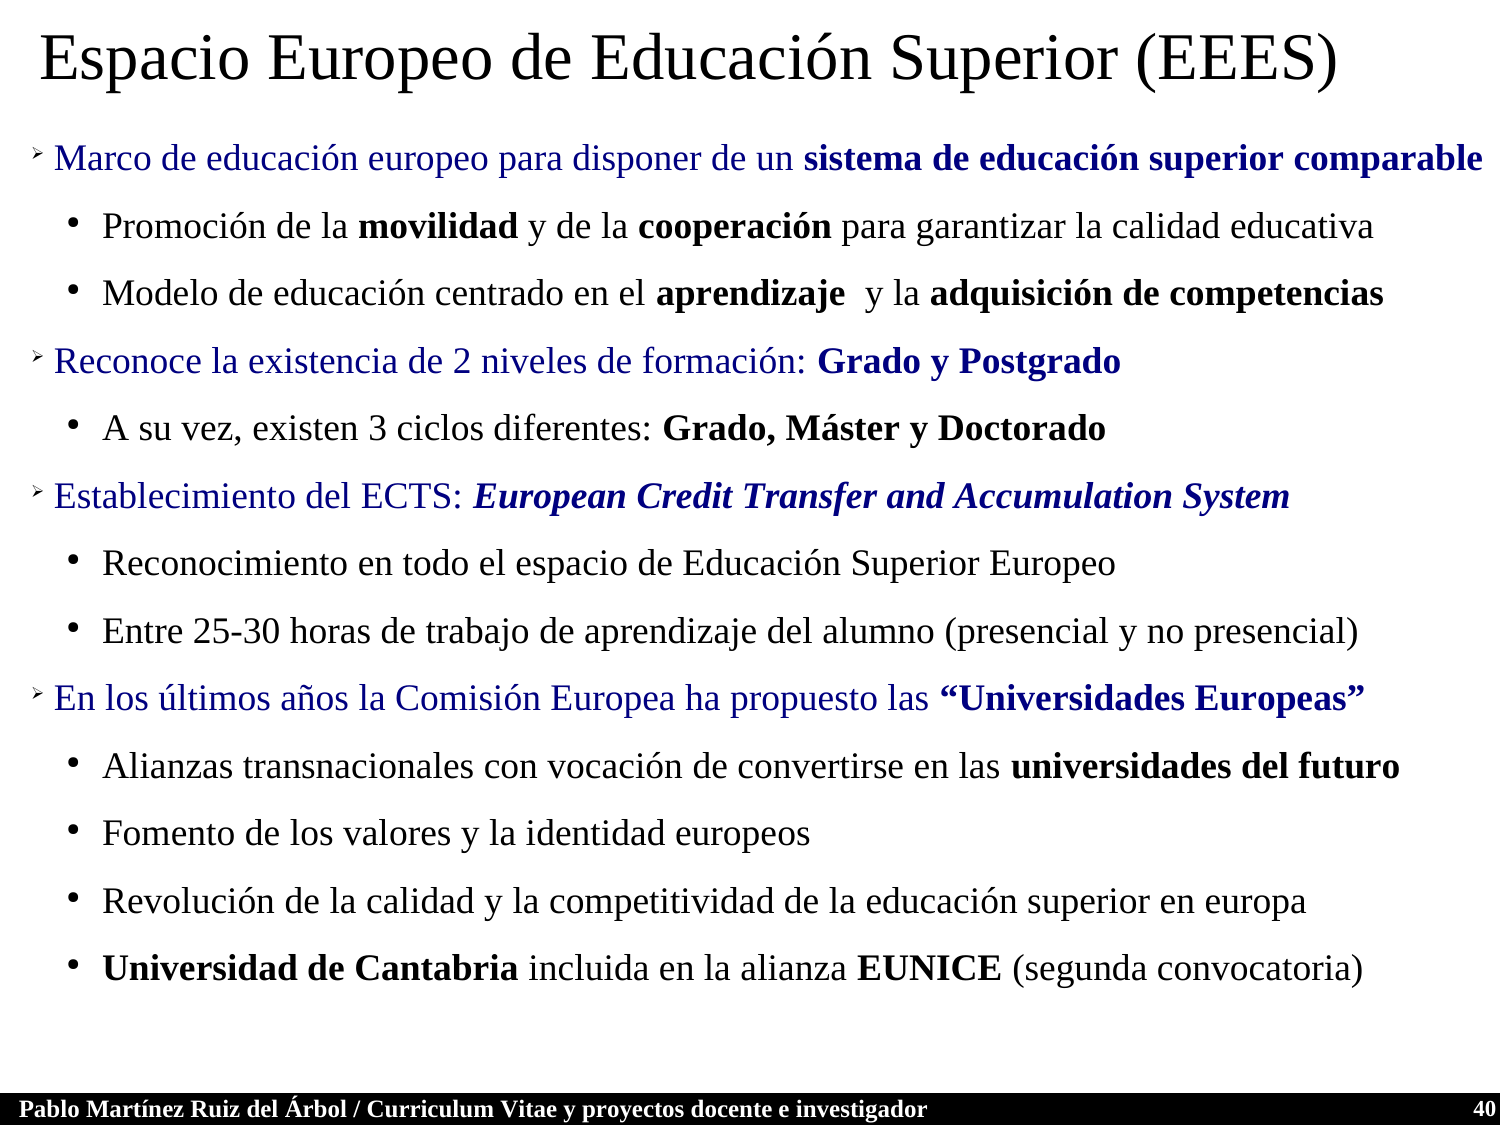

Espacio Europeo de Educación Superior (EEES)
 Marco de educación europeo para disponer de un sistema de educación superior comparable
Promoción de la movilidad y de la cooperación para garantizar la calidad educativa
Modelo de educación centrado en el aprendizaje y la adquisición de competencias
 Reconoce la existencia de 2 niveles de formación: Grado y Postgrado
A su vez, existen 3 ciclos diferentes: Grado, Máster y Doctorado
 Establecimiento del ECTS: European Credit Transfer and Accumulation System
Reconocimiento en todo el espacio de Educación Superior Europeo
Entre 25-30 horas de trabajo de aprendizaje del alumno (presencial y no presencial)
 En los últimos años la Comisión Europea ha propuesto las “Universidades Europeas”
Alianzas transnacionales con vocación de convertirse en las universidades del futuro
Fomento de los valores y la identidad europeos
Revolución de la calidad y la competitividad de la educación superior en europa
Universidad de Cantabria incluida en la alianza EUNICE (segunda convocatoria)
40